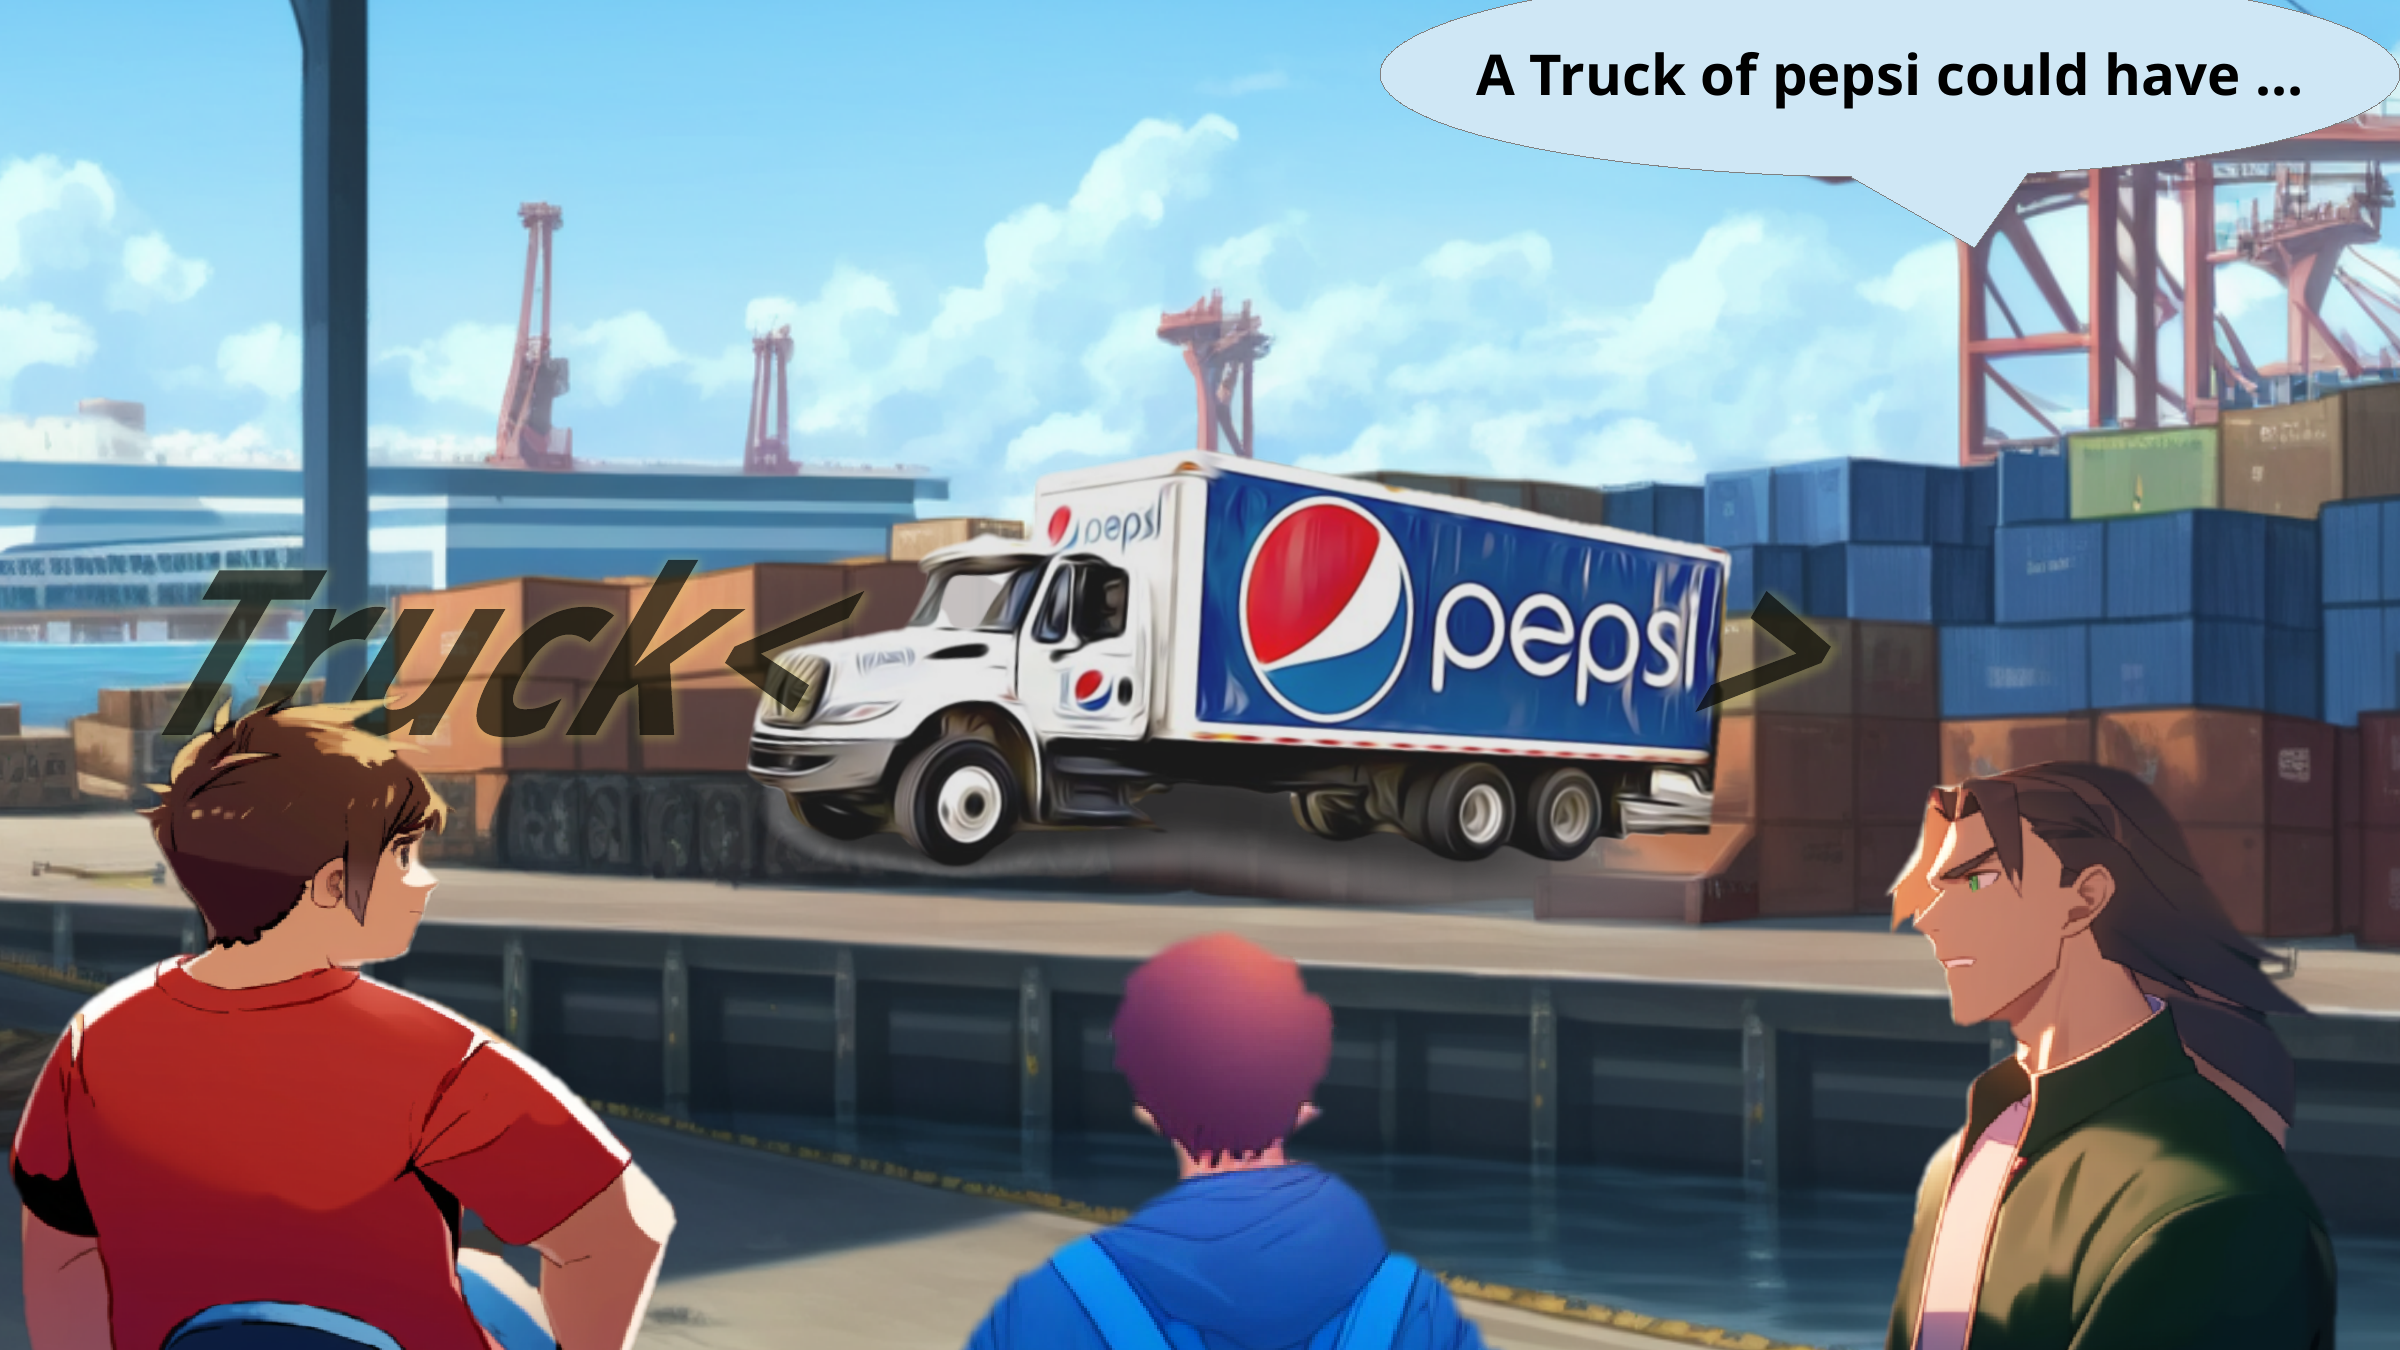

A Truck of pepsi could have …
Truck< >